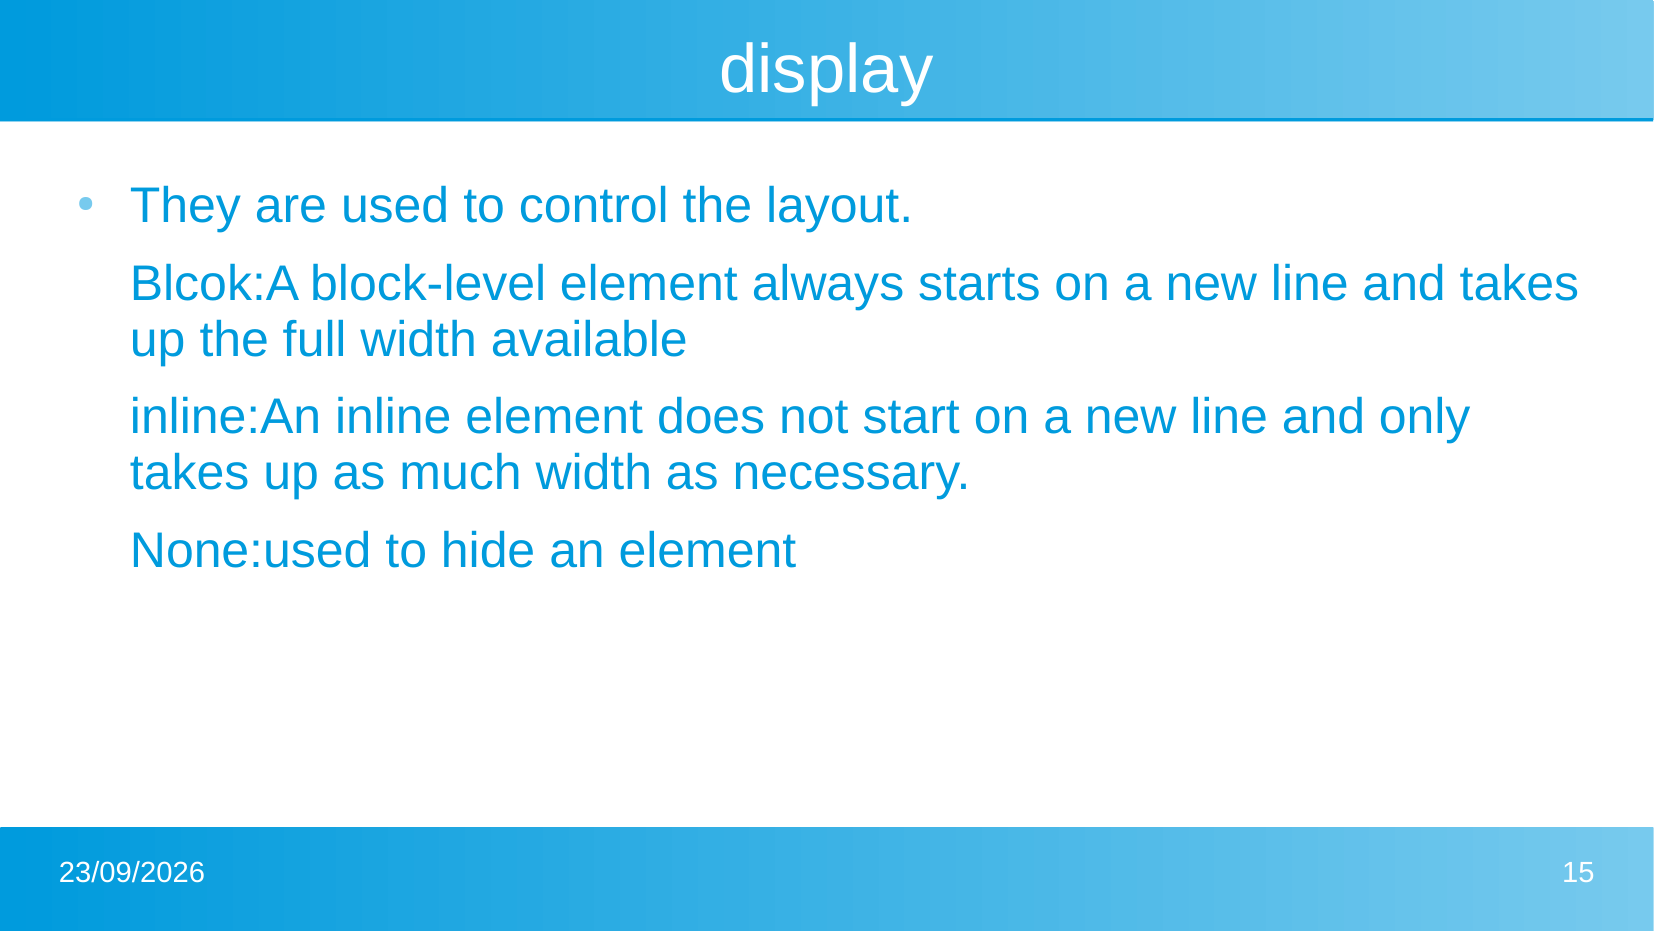

# display
They are used to control the layout.
Blcok:A block-level element always starts on a new line and takes up the full width available
inline:An inline element does not start on a new line and only takes up as much width as necessary.
None:used to hide an element
15